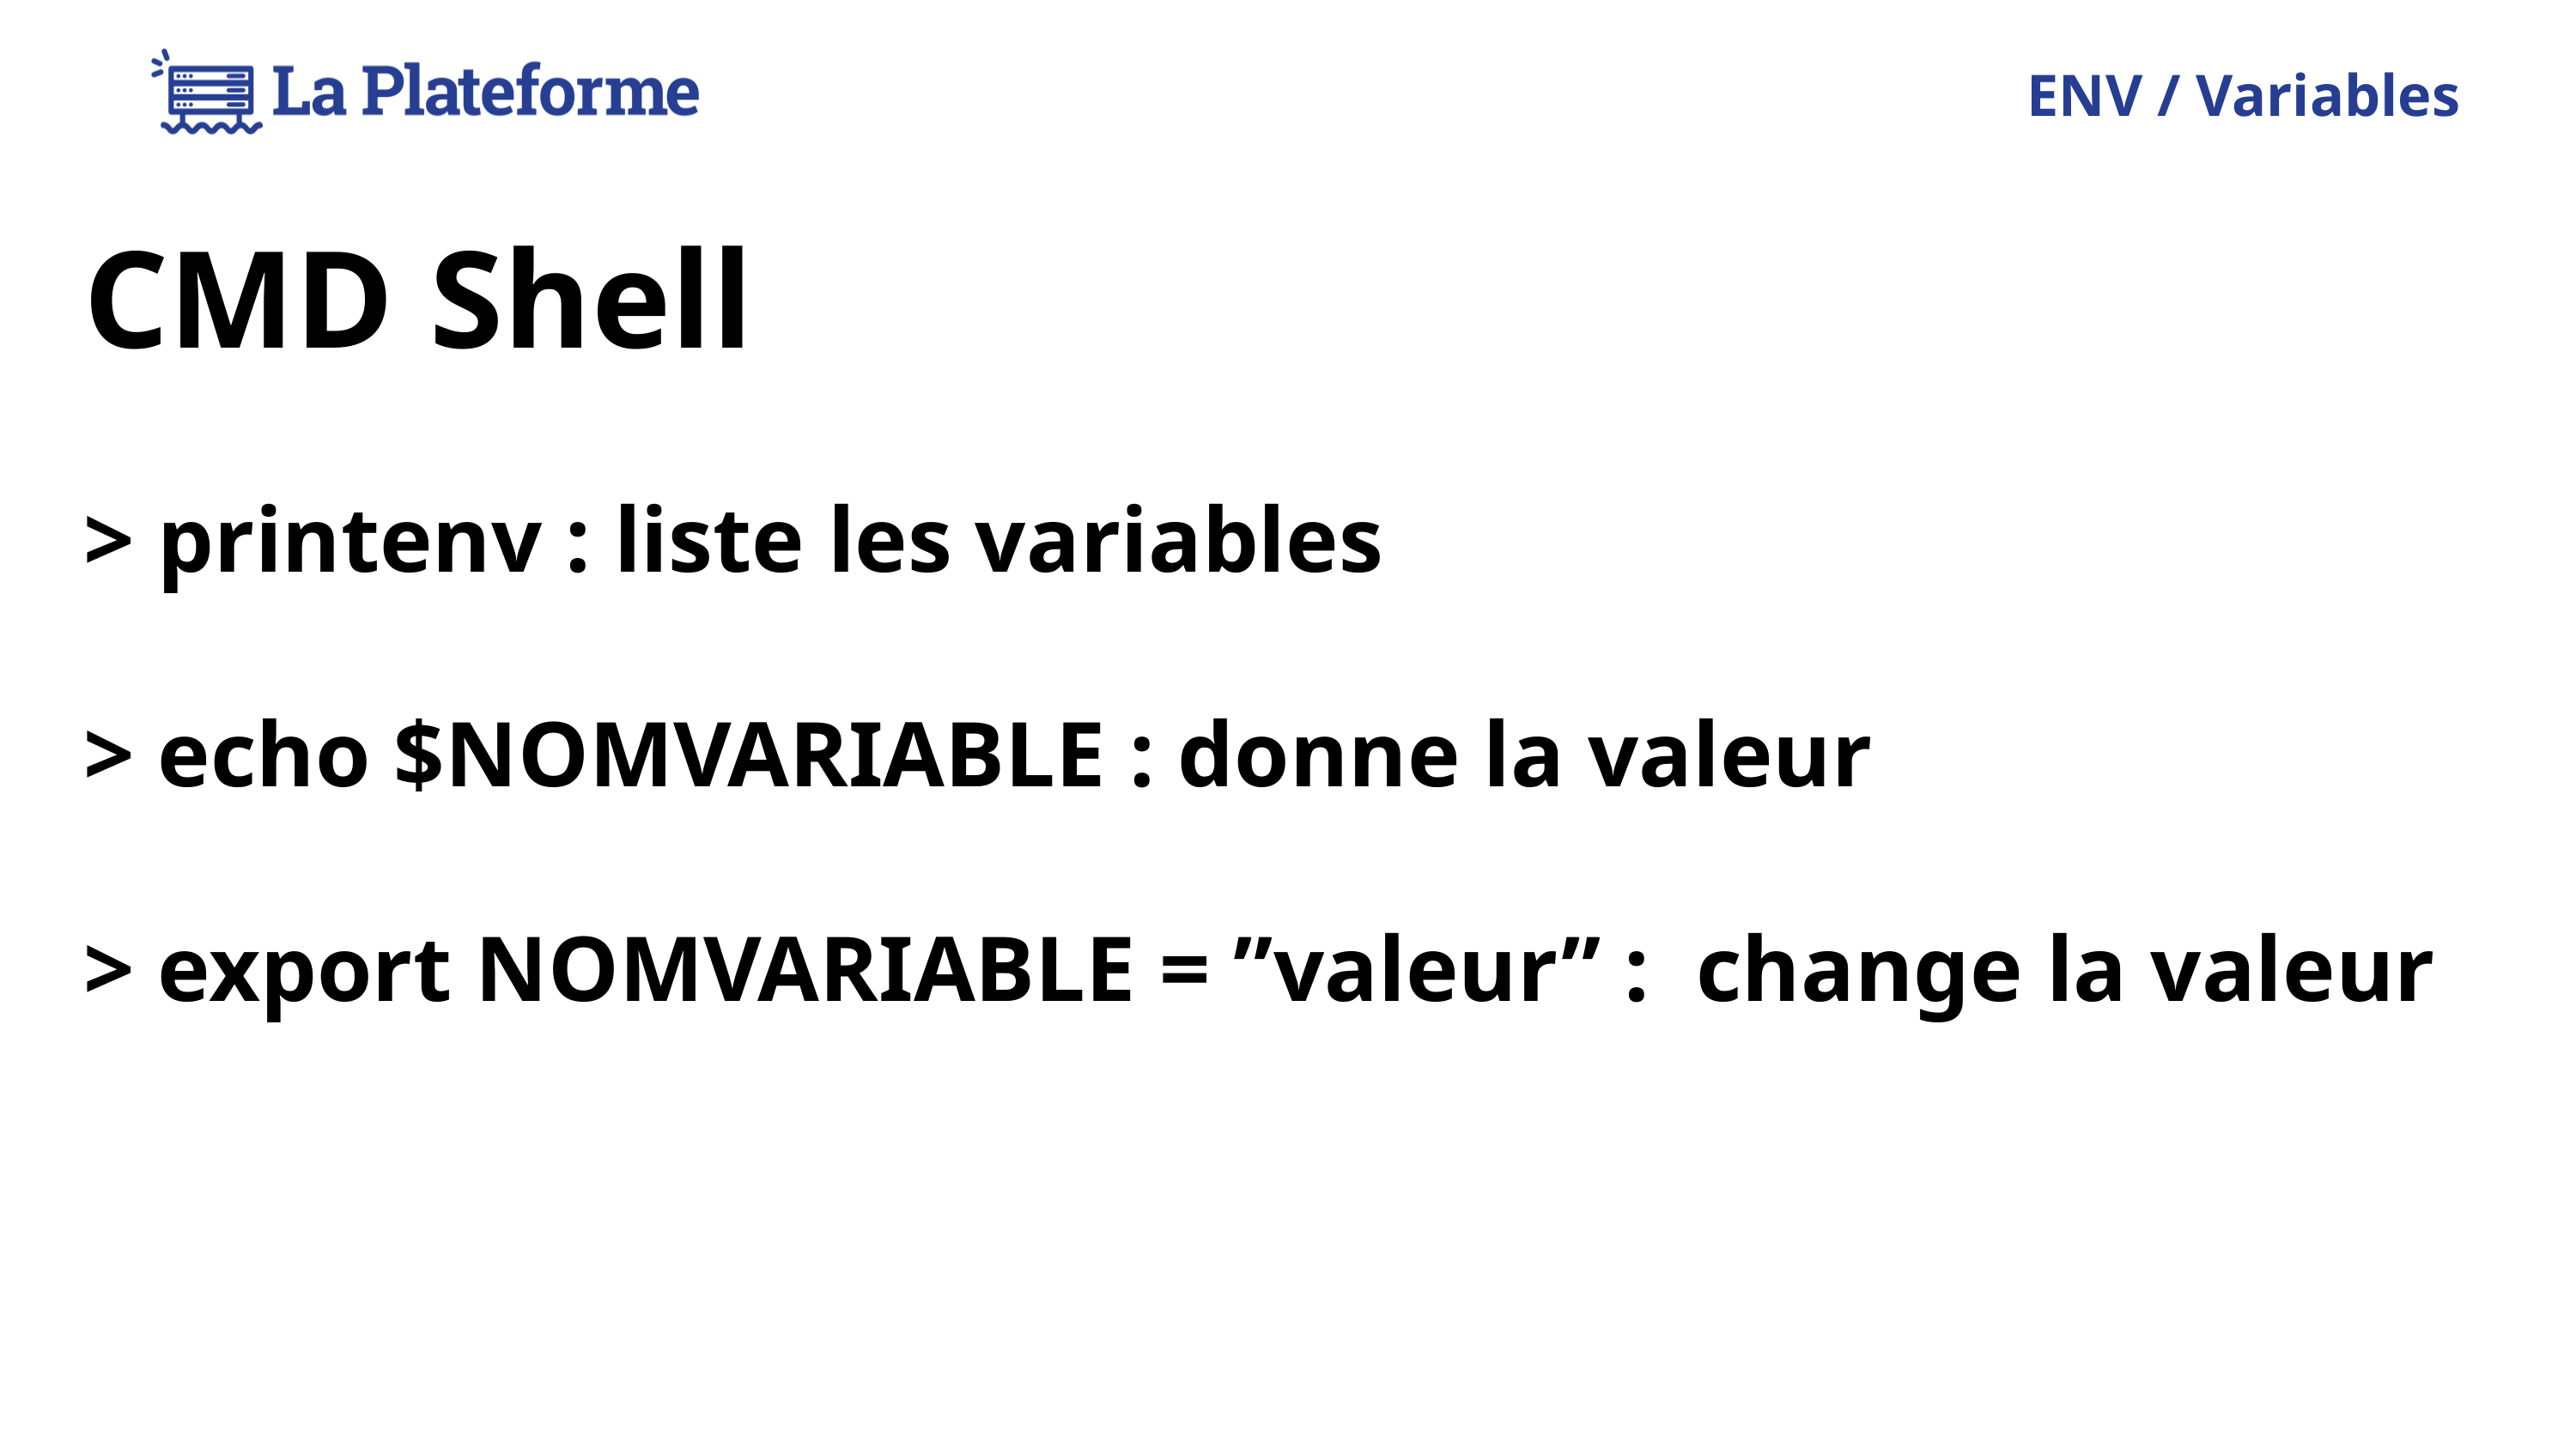

ENV / Variables
CMD Shell
> printenv : liste les variables
> echo $NOMVARIABLE : donne la valeur
> export NOMVARIABLE = ”valeur” : change la valeur